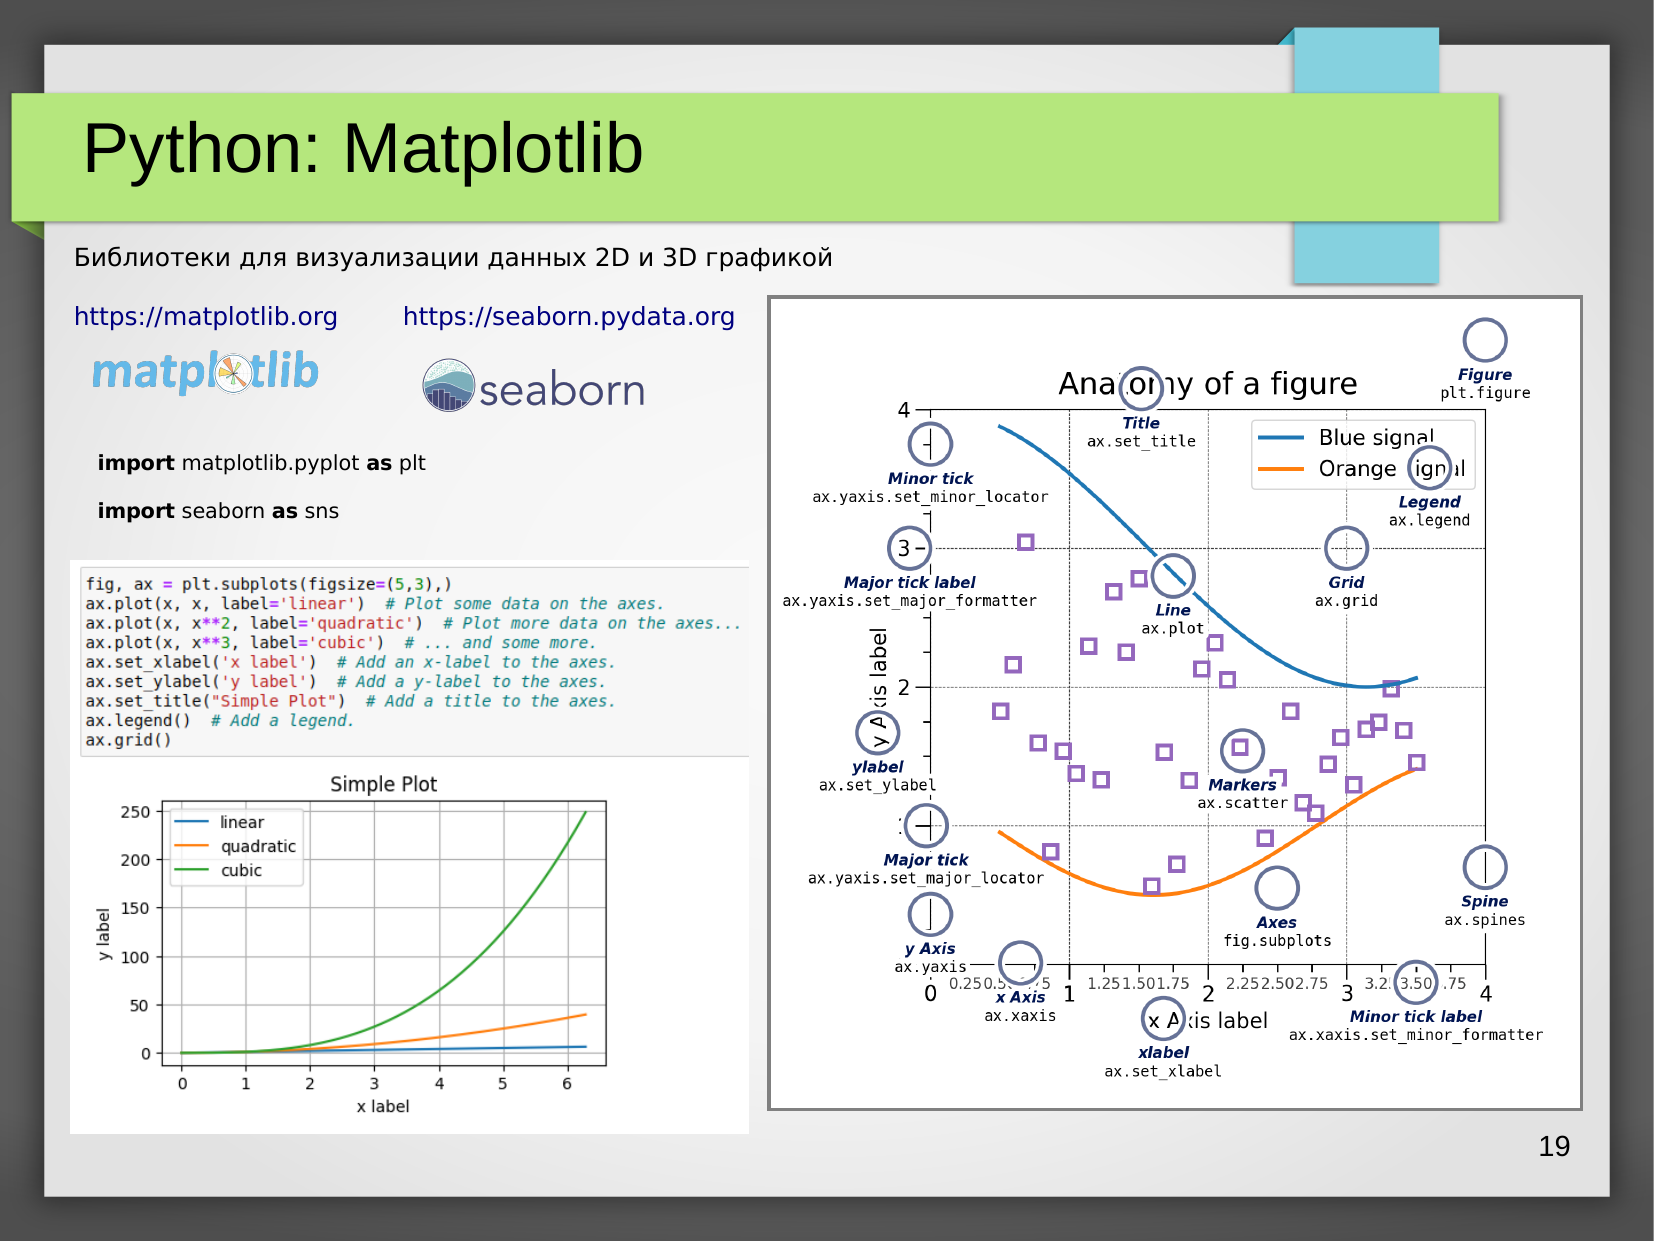

# Python: Matplotlib
Библиотеки для визуализации данных 2D и 3D графикой
https://matplotlib.org https://seaborn.pydata.org
import matplotlib.pyplot as plt
import seaborn as sns
19